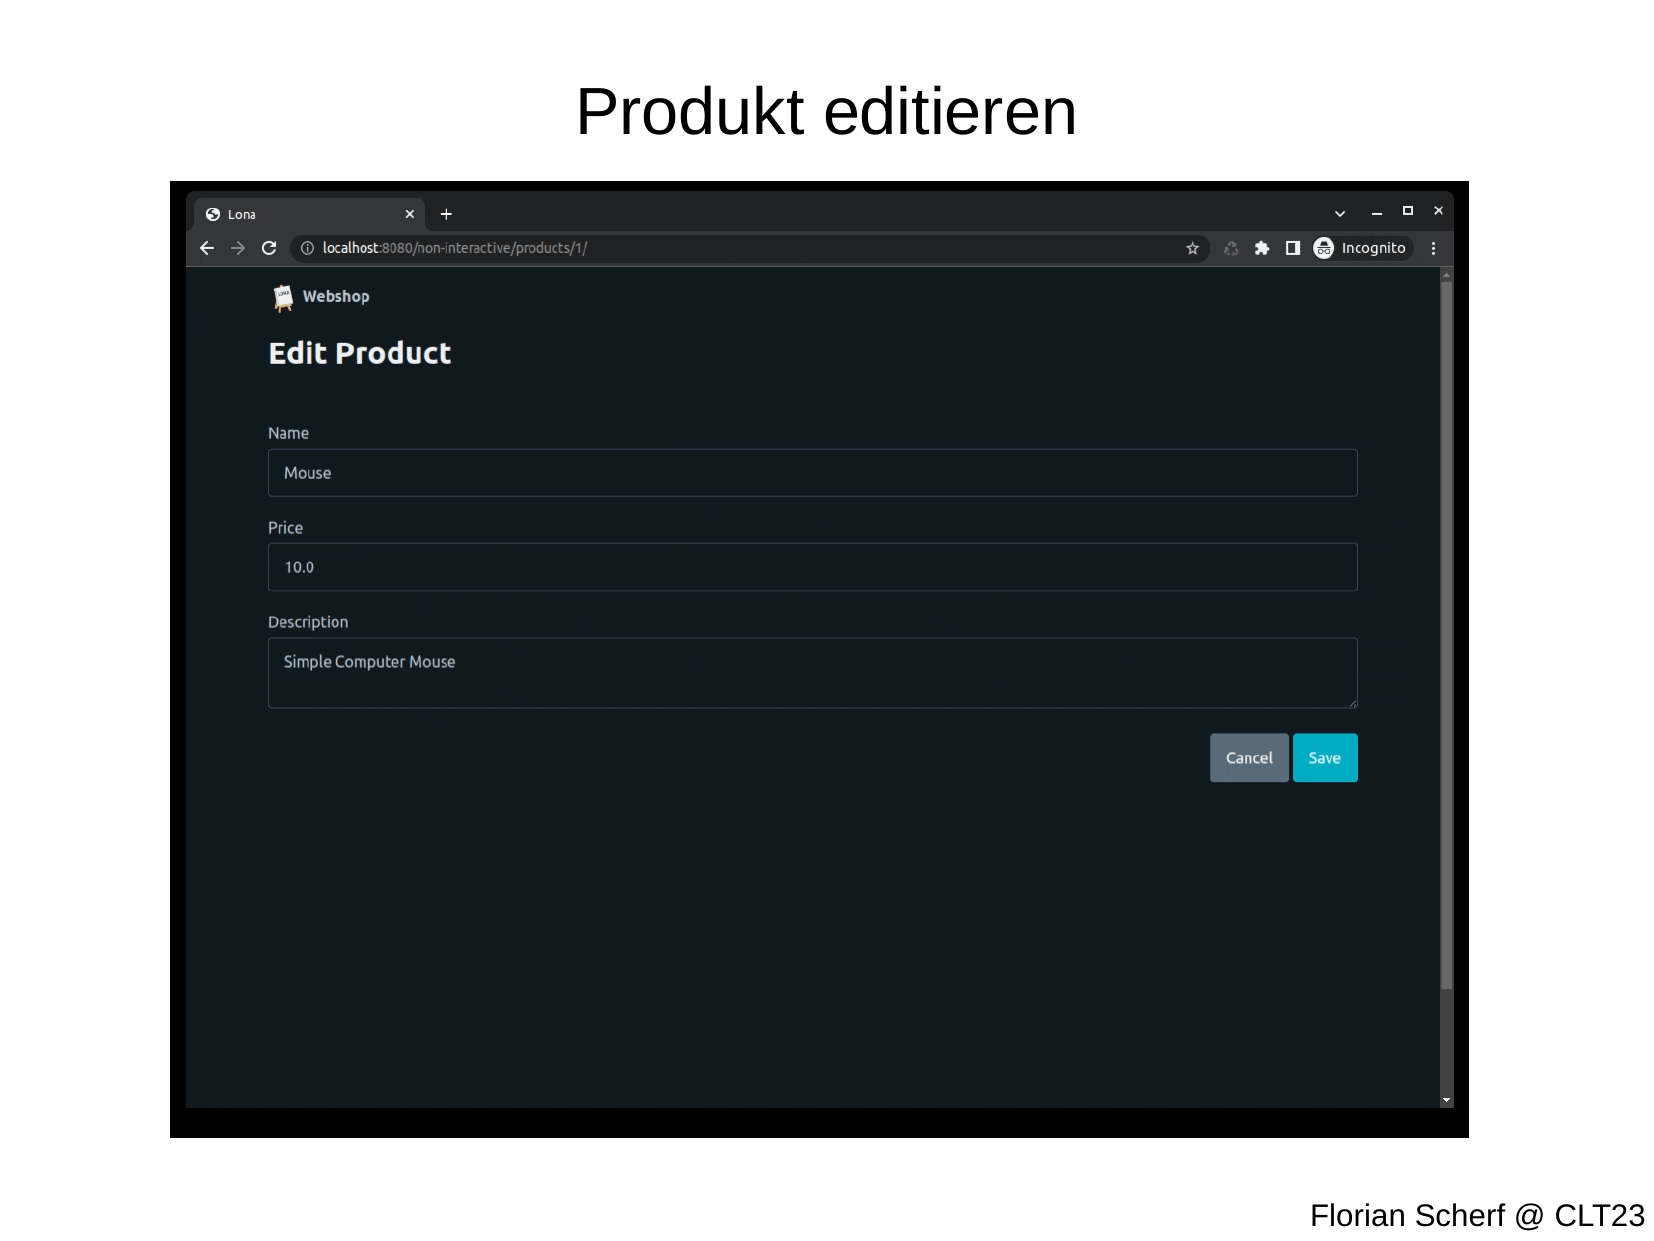

# Produkt editieren
Florian Scherf @ CLT23